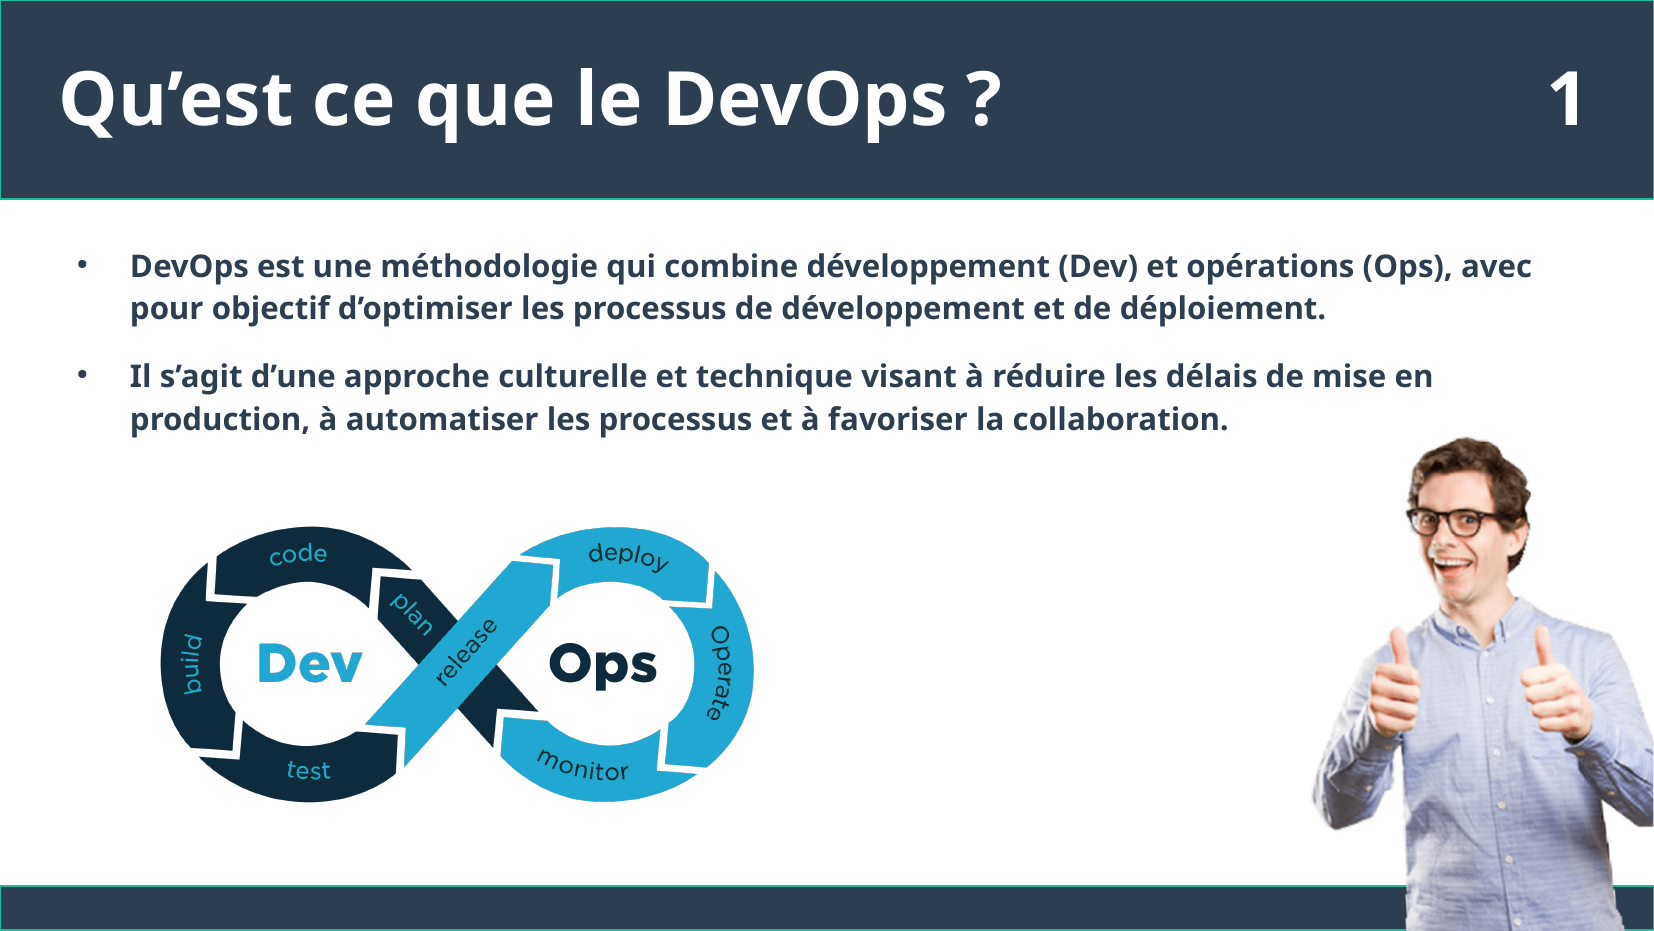

# Qu’est ce que le DevOps ? 1
DevOps est une méthodologie qui combine développement (Dev) et opérations (Ops), avec pour objectif d’optimiser les processus de développement et de déploiement.
Il s’agit d’une approche culturelle et technique visant à réduire les délais de mise en production, à automatiser les processus et à favoriser la collaboration.